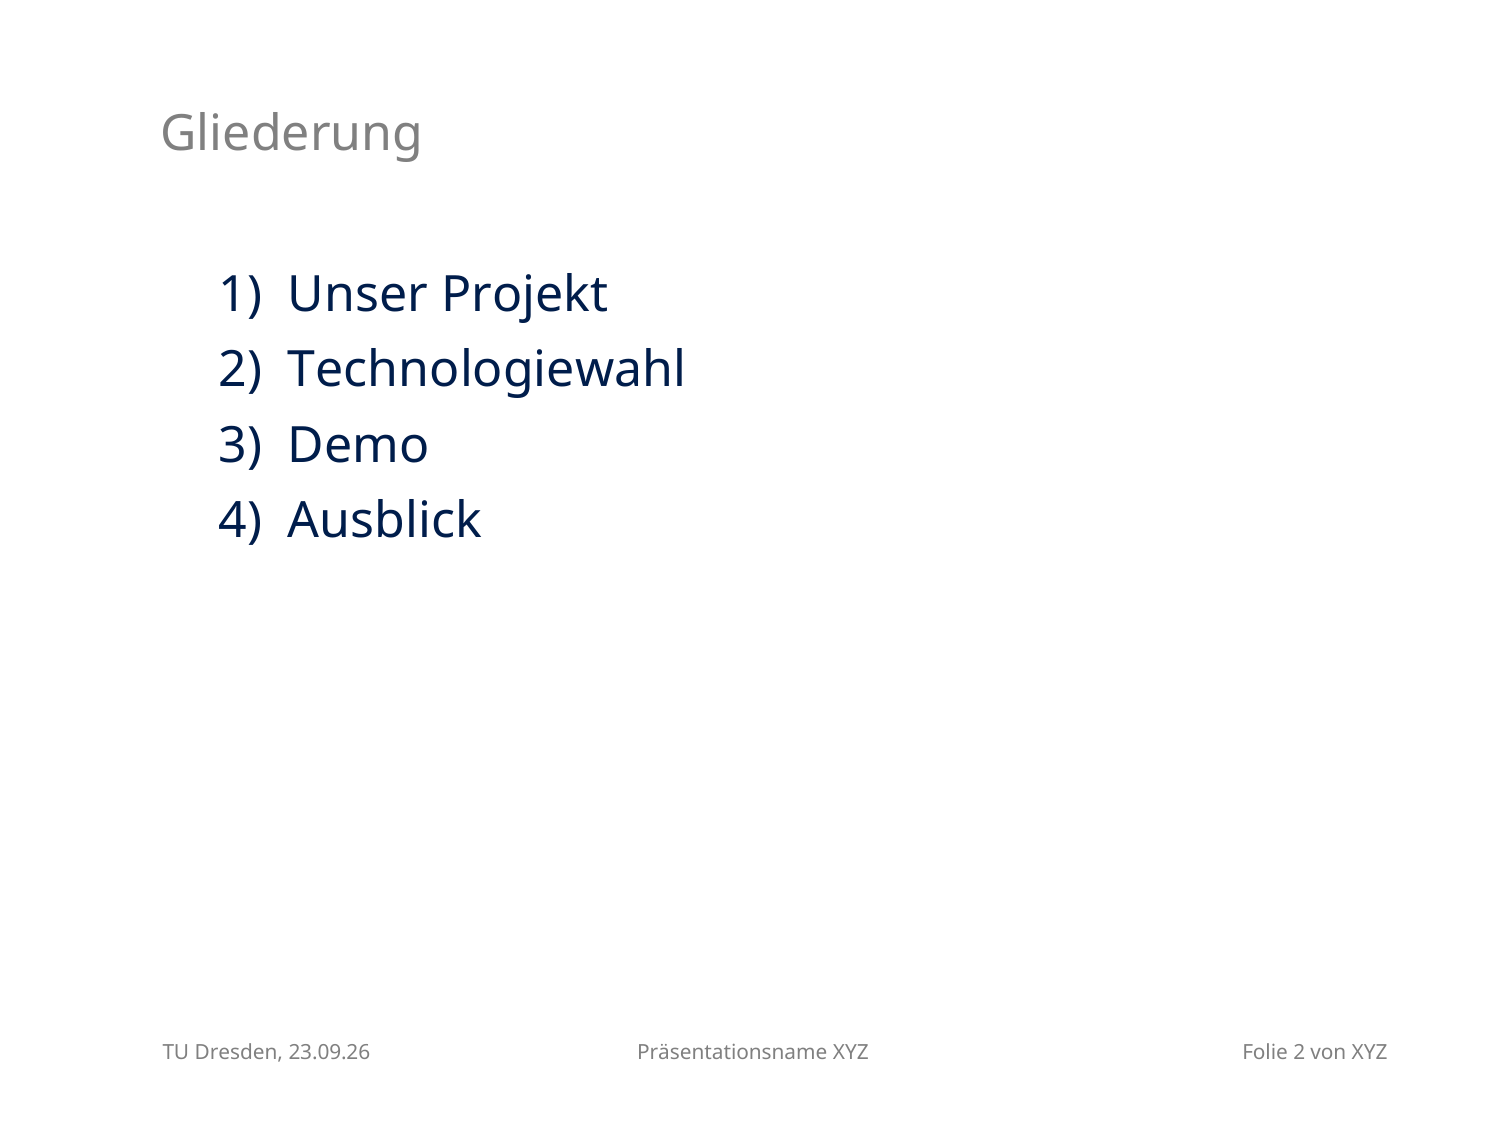

# Gliederung
 Unser Projekt
 Technologiewahl
 Demo
 Ausblick
2